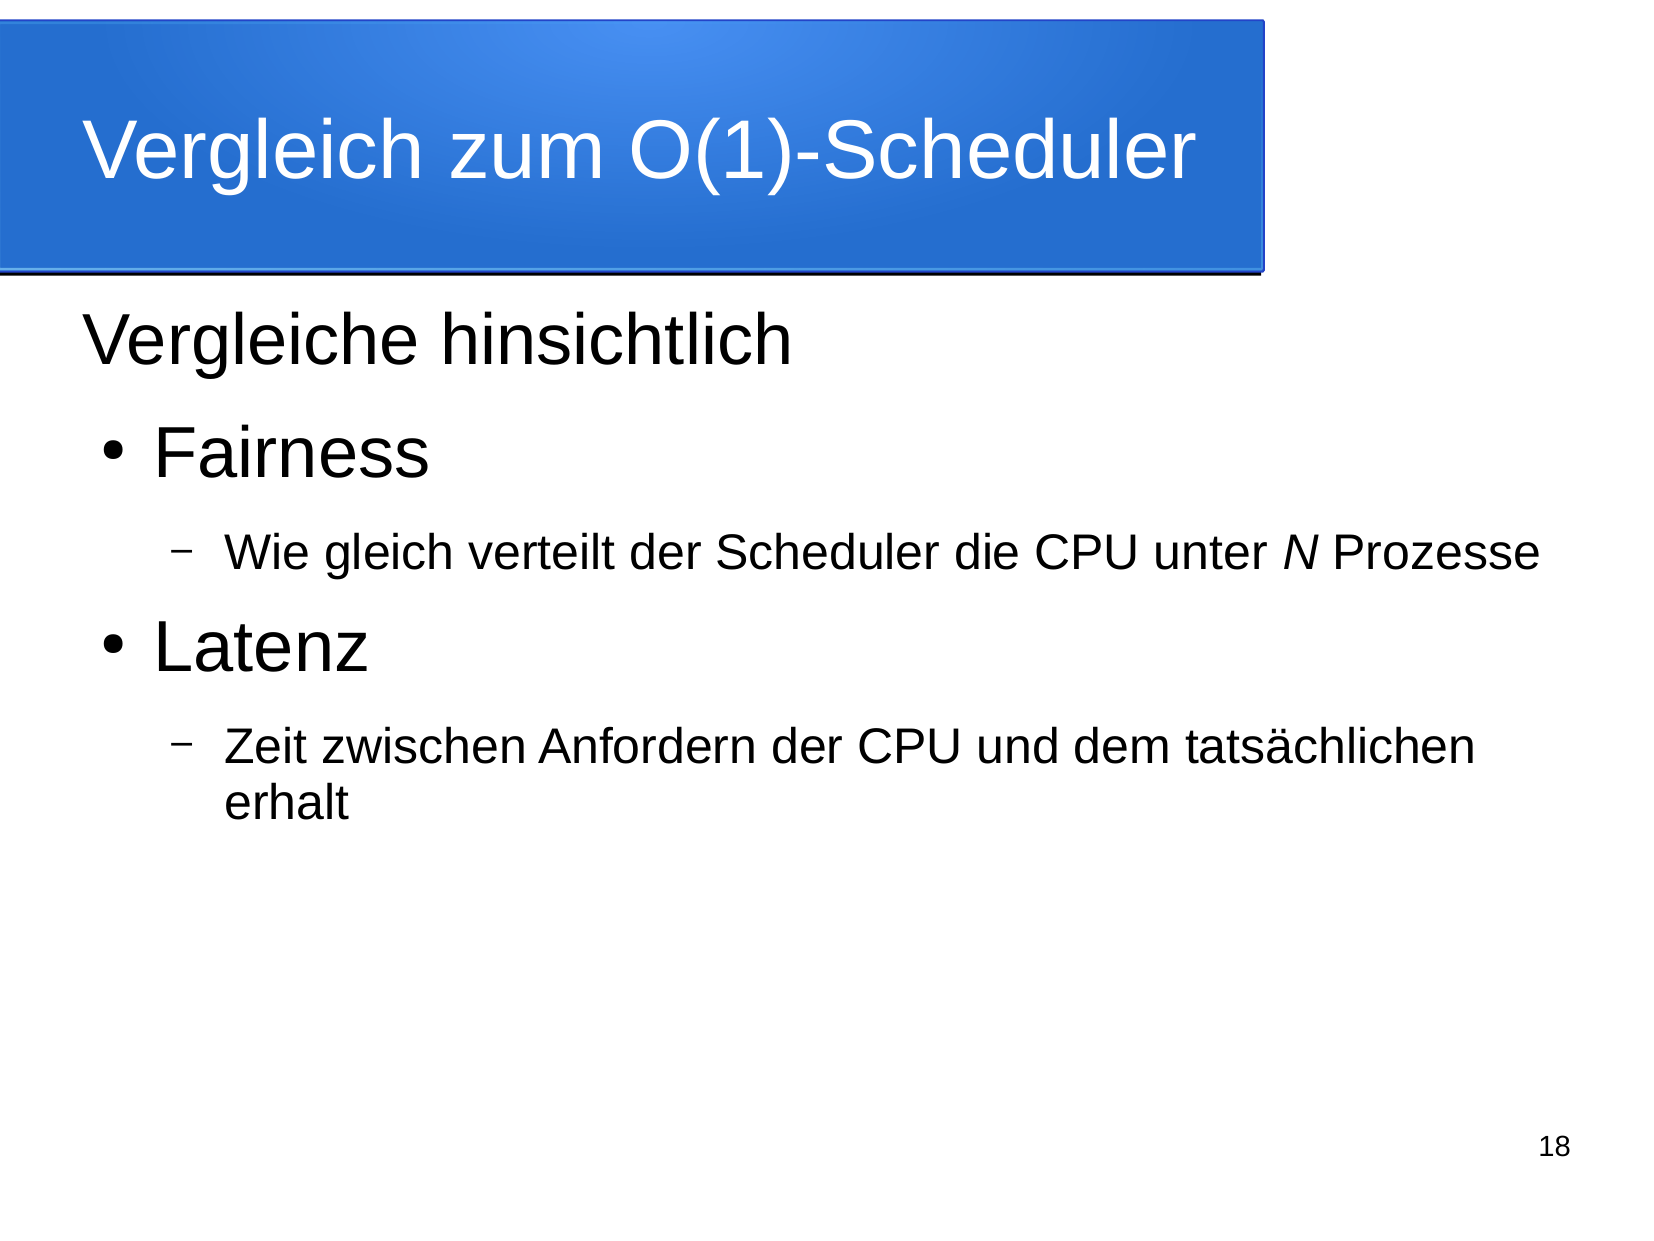

# Vergleich zum O(1)-Scheduler
Vergleiche hinsichtlich
Fairness
Wie gleich verteilt der Scheduler die CPU unter N Prozesse
Latenz
Zeit zwischen Anfordern der CPU und dem tatsächlichen erhalt
18